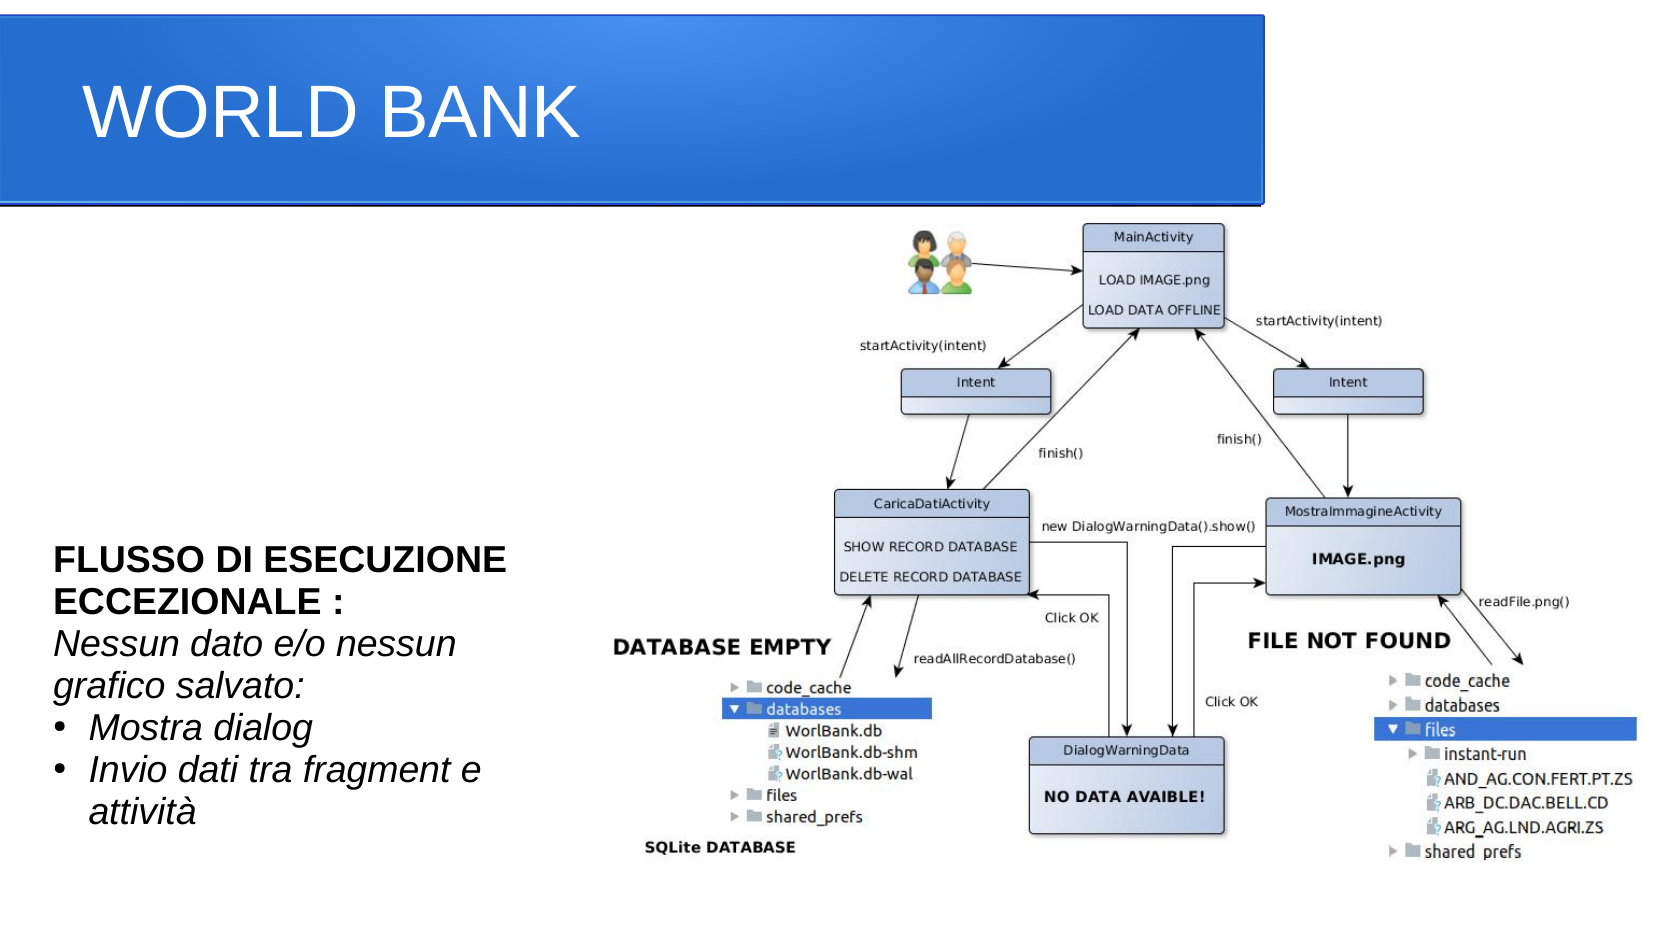

# WORLD BANK
FLUSSO DI ESECUZIONE ECCEZIONALE :
Nessun dato e/o nessun grafico salvato:
Mostra dialog
Invio dati tra fragment e attività